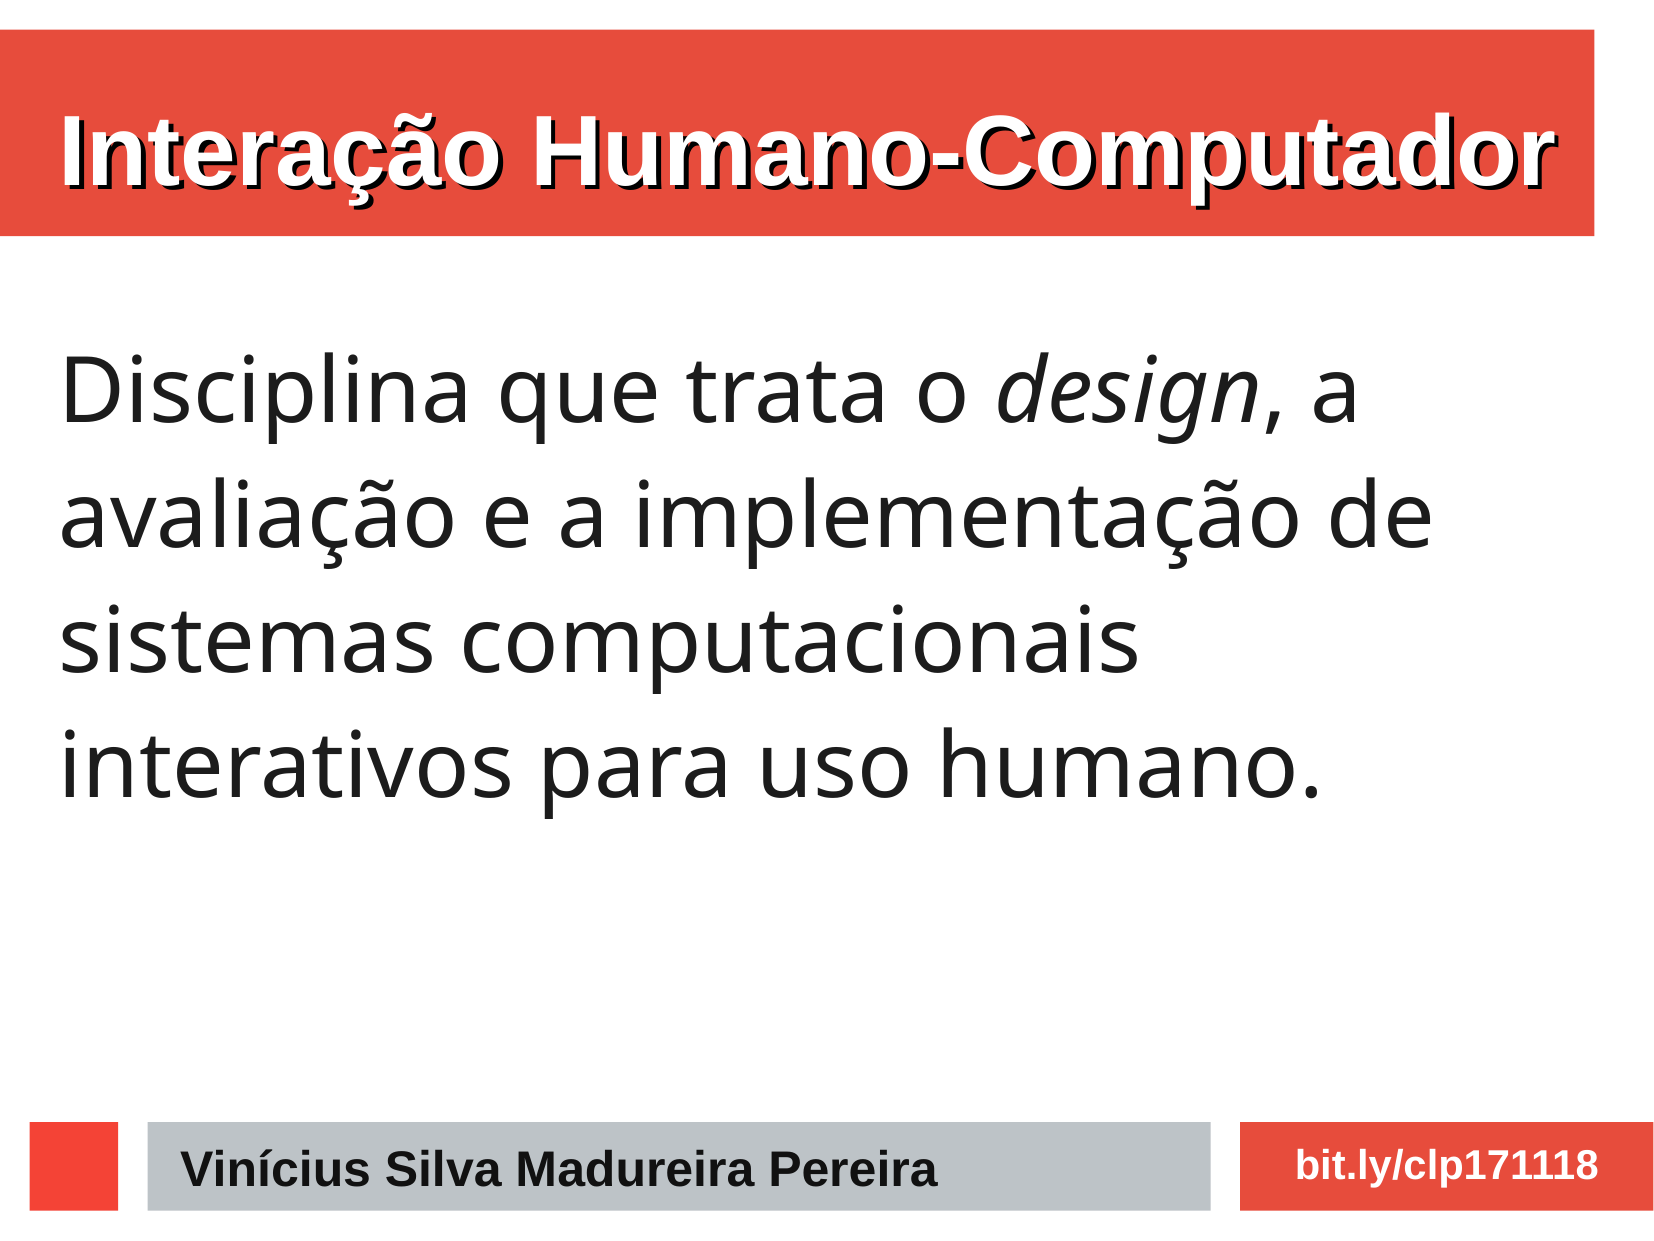

# Interação Humano-Computador
Disciplina que trata o design, a avaliação e a implementação de sistemas computacionais interativos para uso humano.
Vinícius Silva Madureira Pereira
bit.ly/clp171118